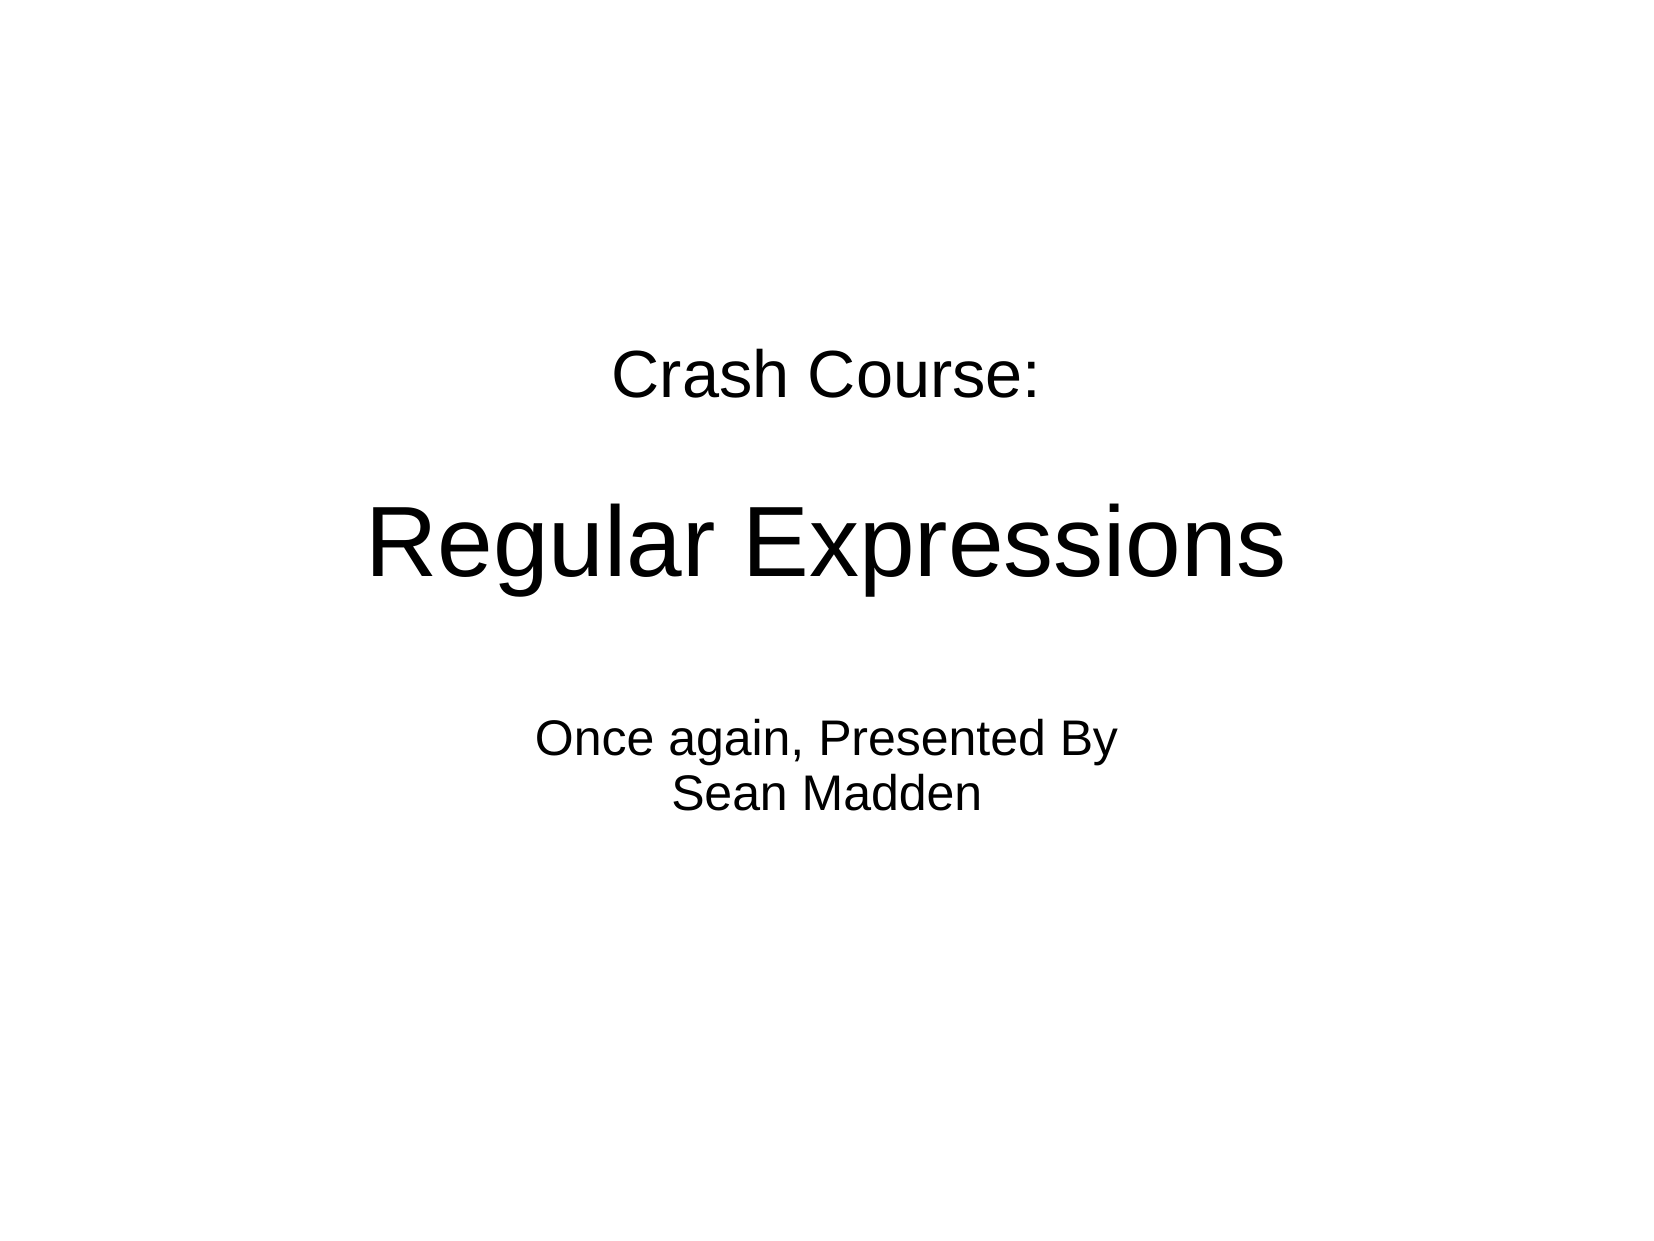

# Crash Course:
Regular Expressions
Once again, Presented By
Sean Madden